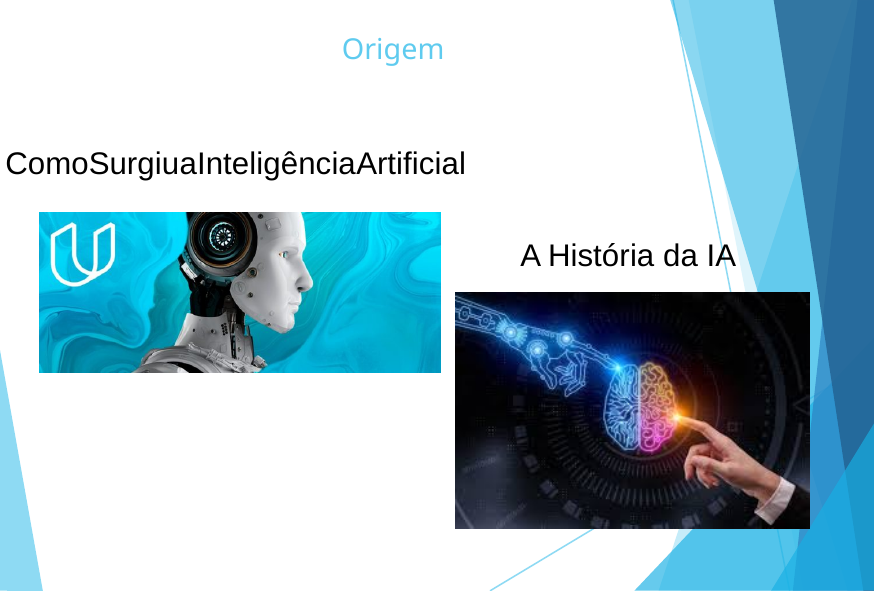

# Origem
ComoSurgiuaInteligênciaArtificial
A História da IA